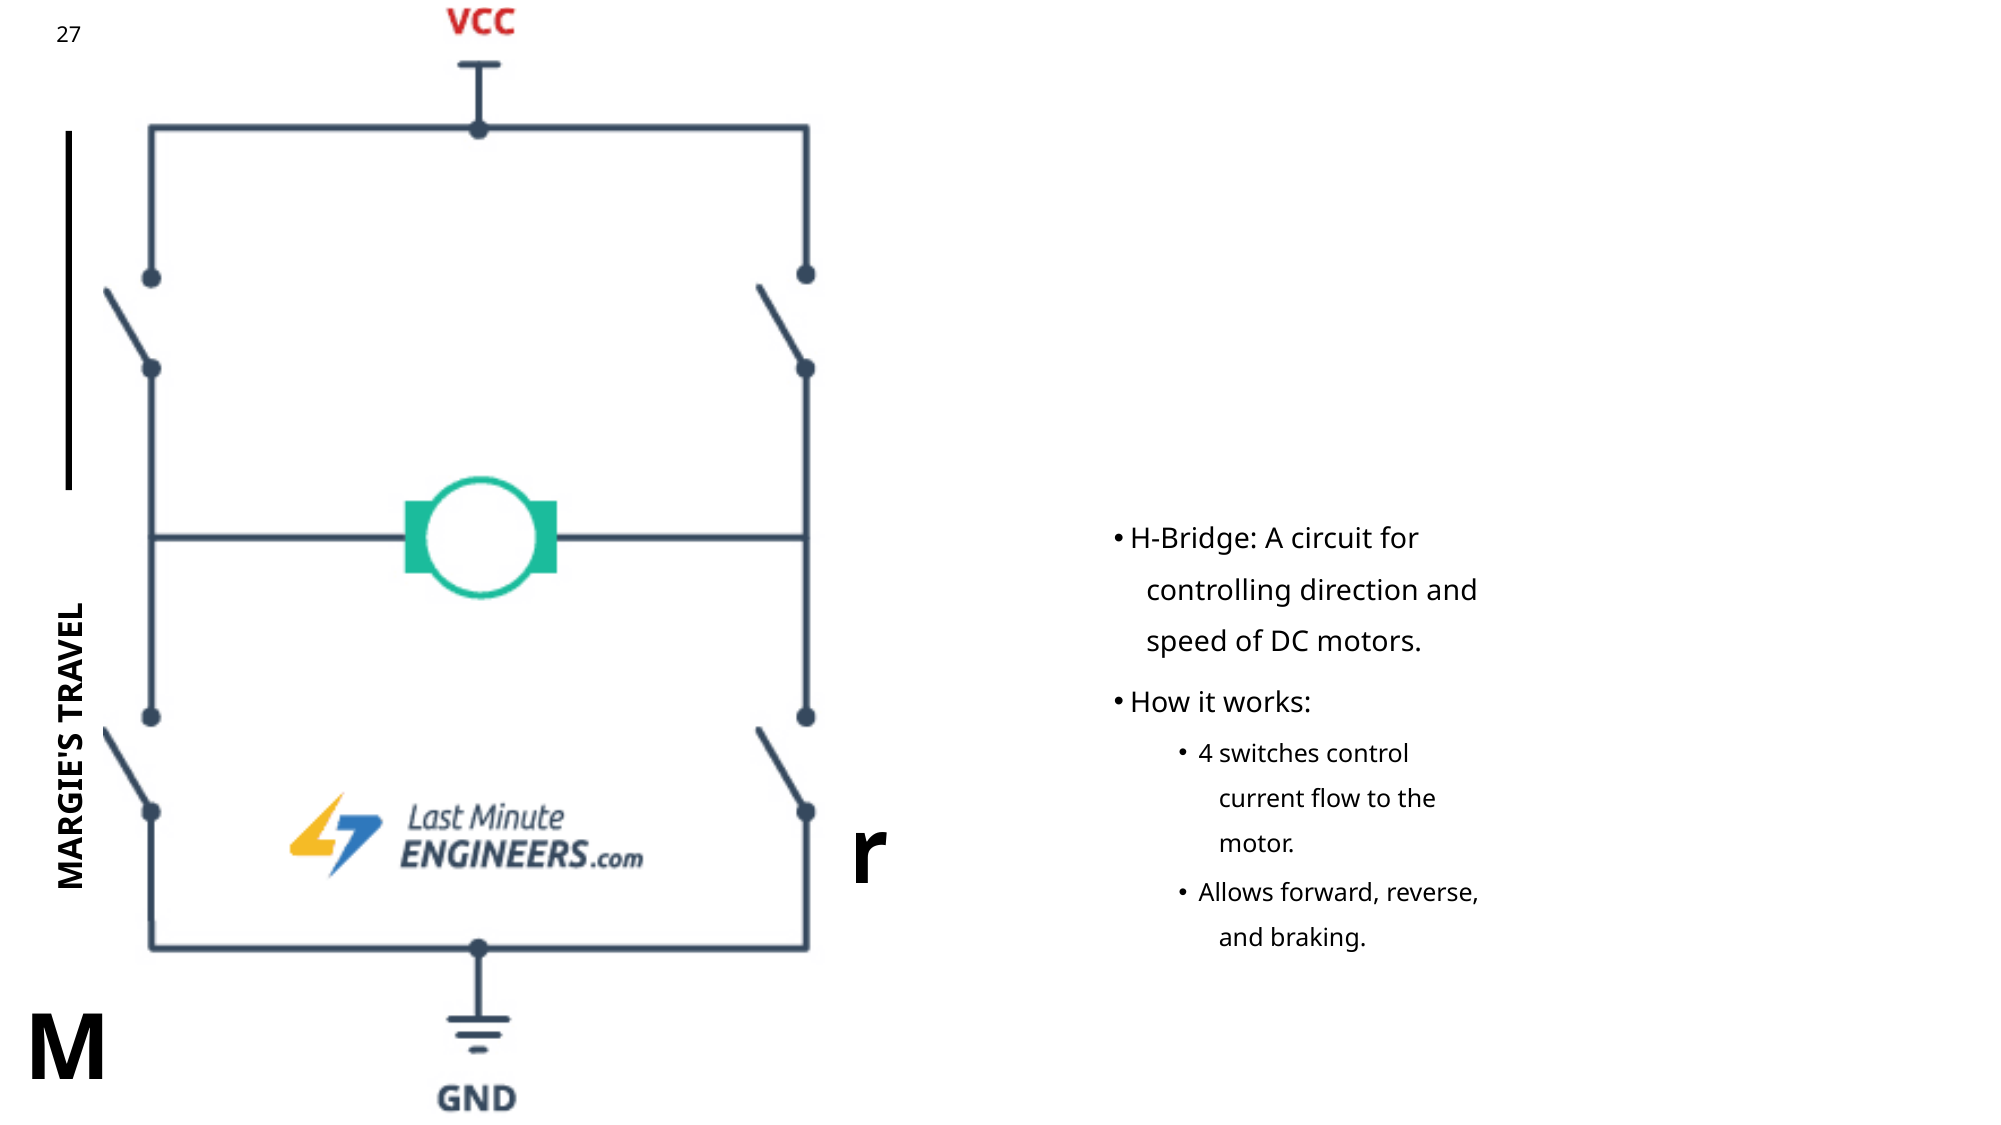

# H-Bridge Motor Driving
H-Bridge: A circuit for controlling direction and speed of DC motors.
How it works:
4 switches control current flow to the motor.
Allows forward, reverse, and braking.